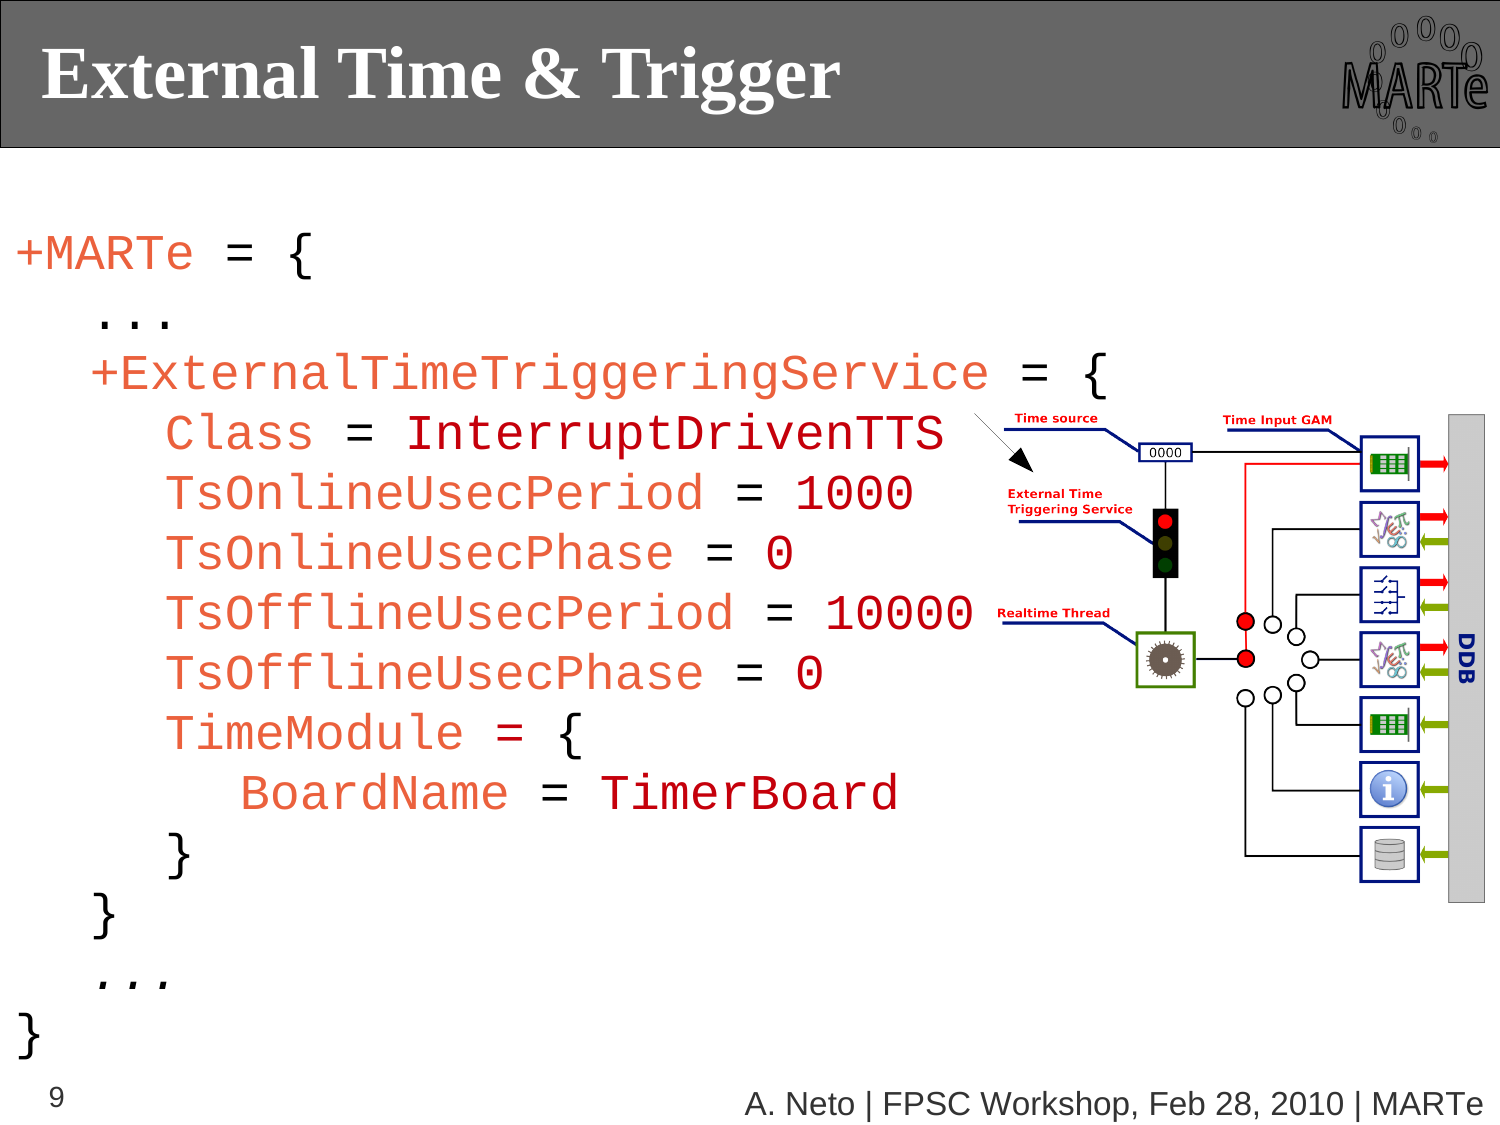

# External Time & Trigger
+MARTe = {
	...
	+ExternalTimeTriggeringService = {
		Class = InterruptDrivenTTS
		TsOnlineUsecPeriod = 1000
		TsOnlineUsecPhase = 0
		TsOfflineUsecPeriod = 10000
		TsOfflineUsecPhase = 0
		TimeModule = {
			BoardName = TimerBoard
		}
	}
	...
}